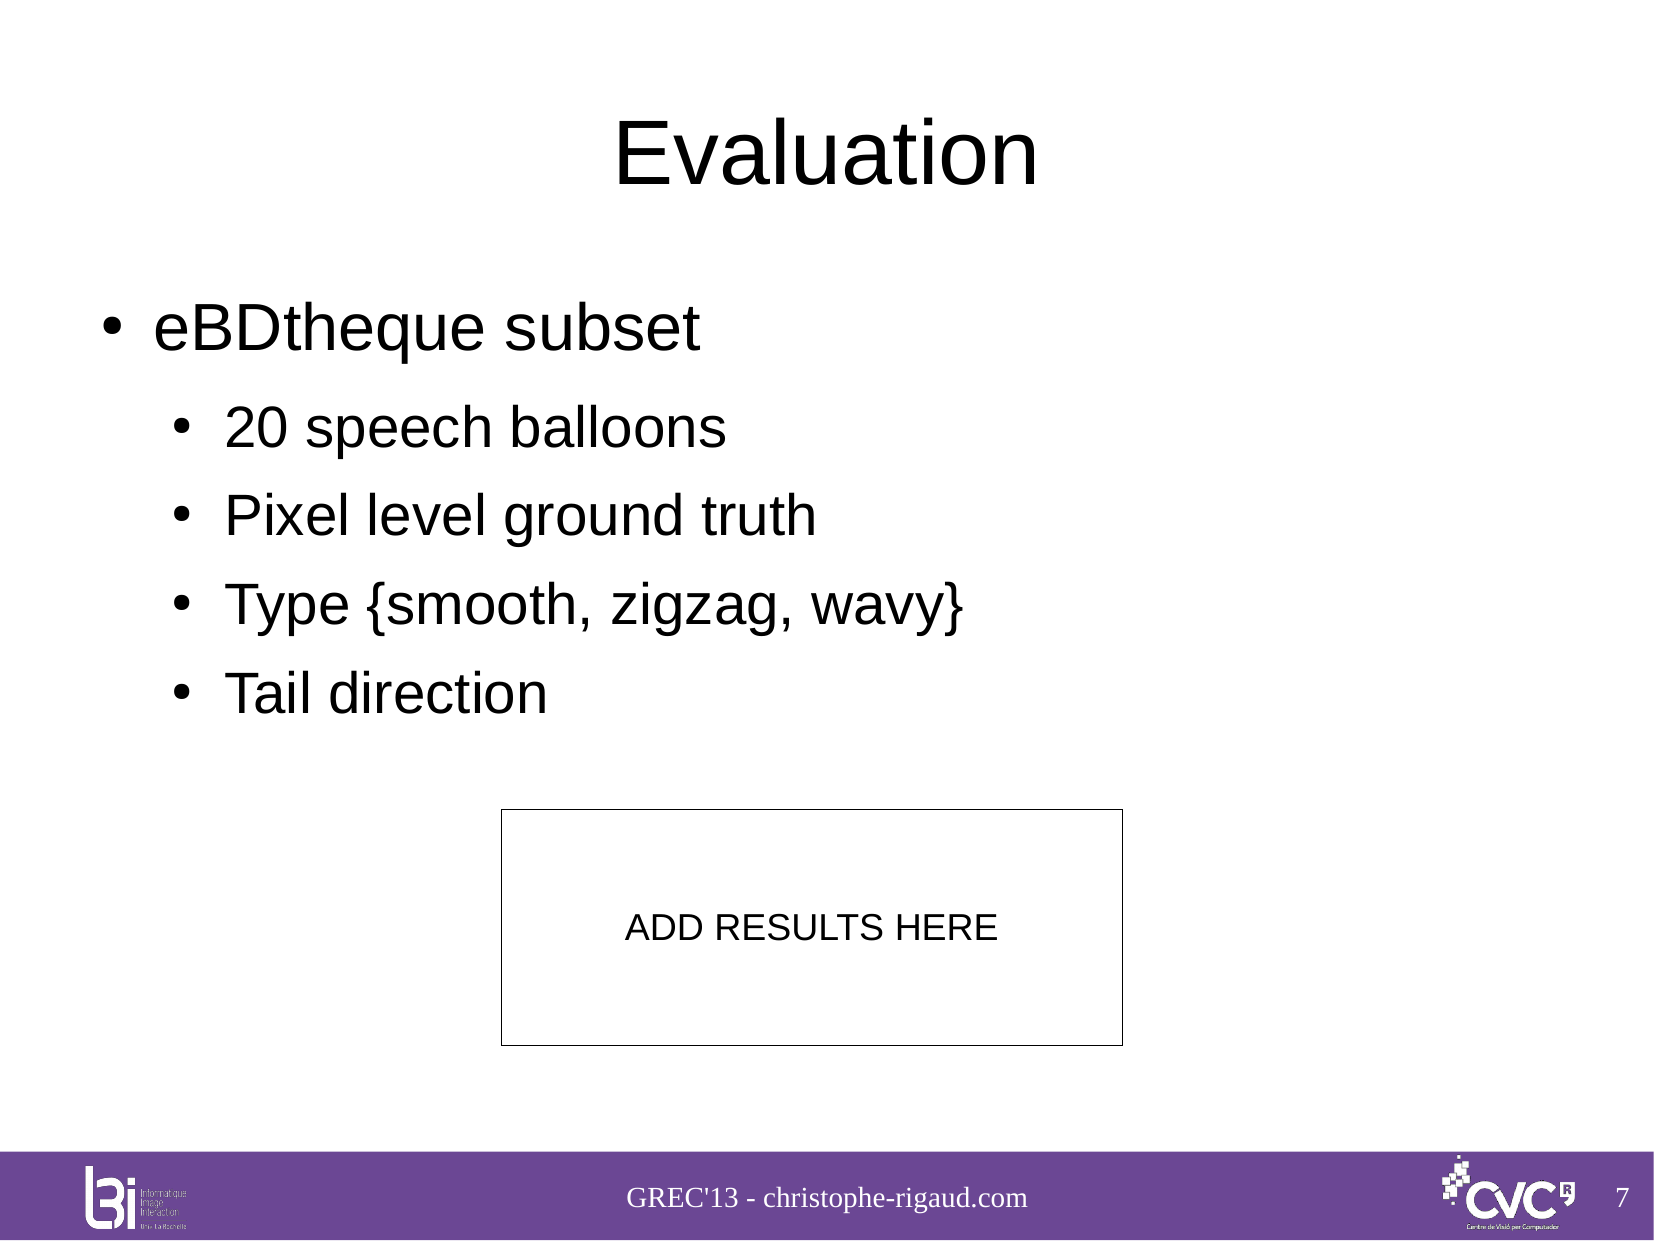

# Evaluation
eBDtheque subset
20 speech balloons
Pixel level ground truth
Type {smooth, zigzag, wavy}
Tail direction
ADD RESULTS HERE
GREC'13 - christophe-rigaud.com
7